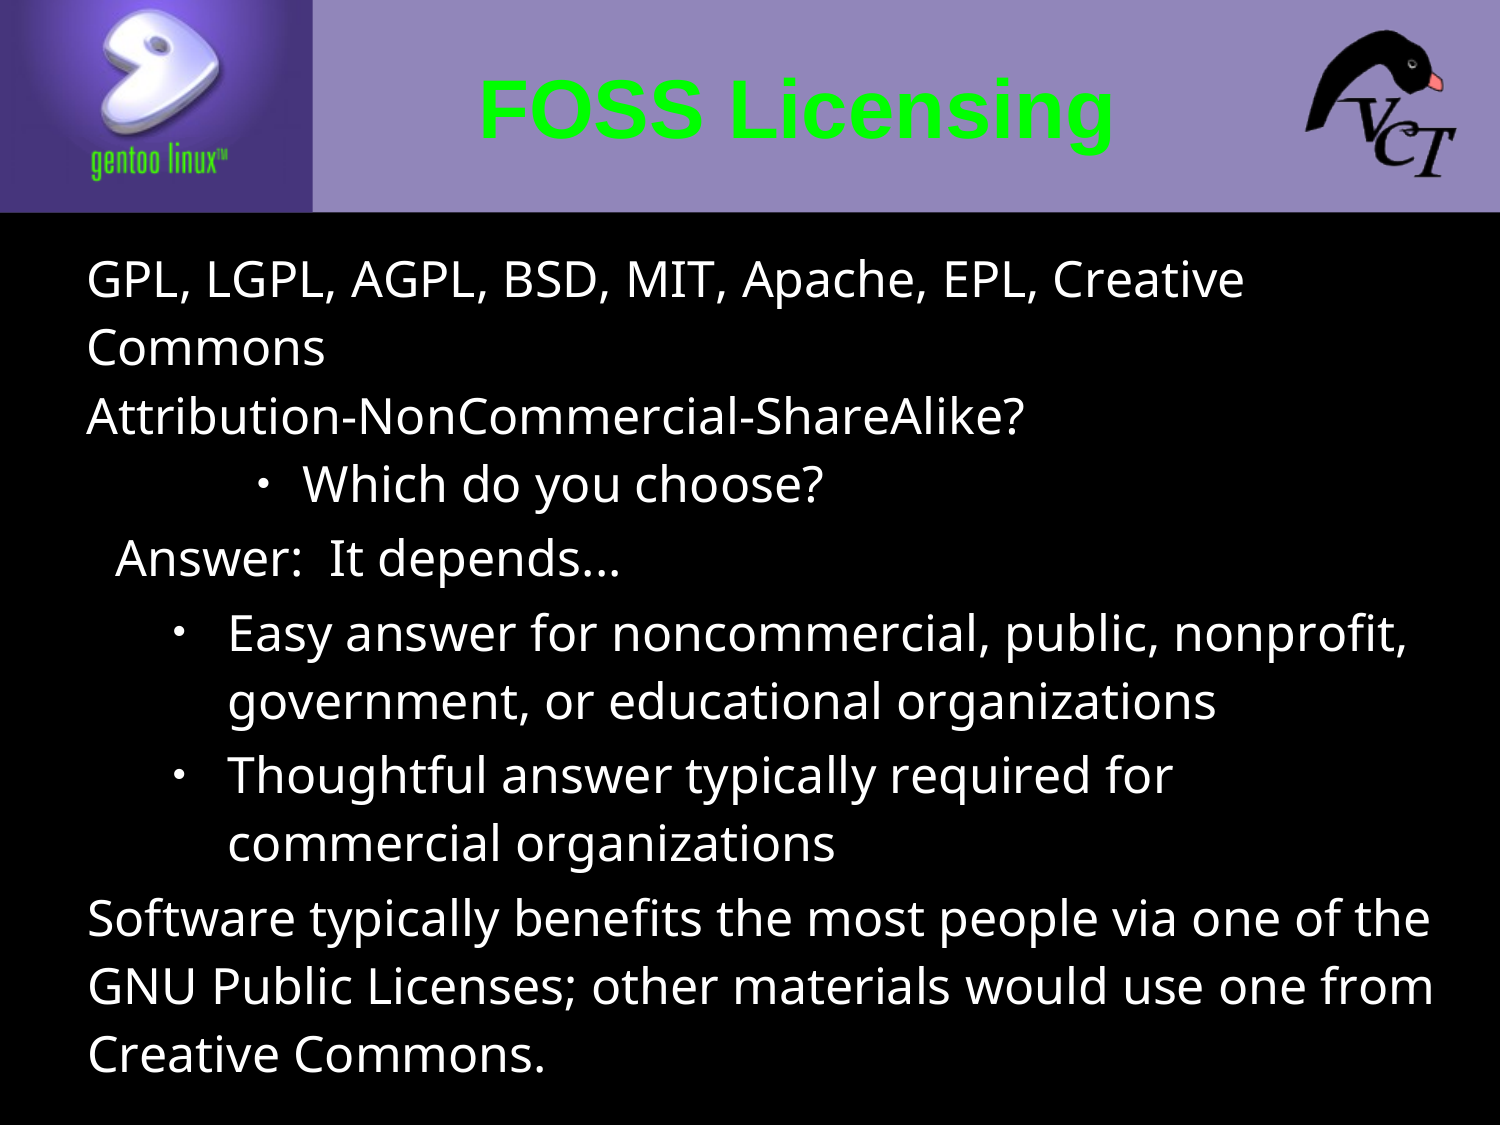

# FOSS Licensing
GPL, LGPL, AGPL, BSD, MIT, Apache, EPL, Creative Commons
Attribution-NonCommercial-ShareAlike?
Which do you choose?
Answer: It depends...
Easy answer for noncommercial, public, nonprofit, government, or educational organizations
Thoughtful answer typically required for commercial organizations
Software typically benefits the most people via one of the GNU Public Licenses; other materials would use one from Creative Commons.